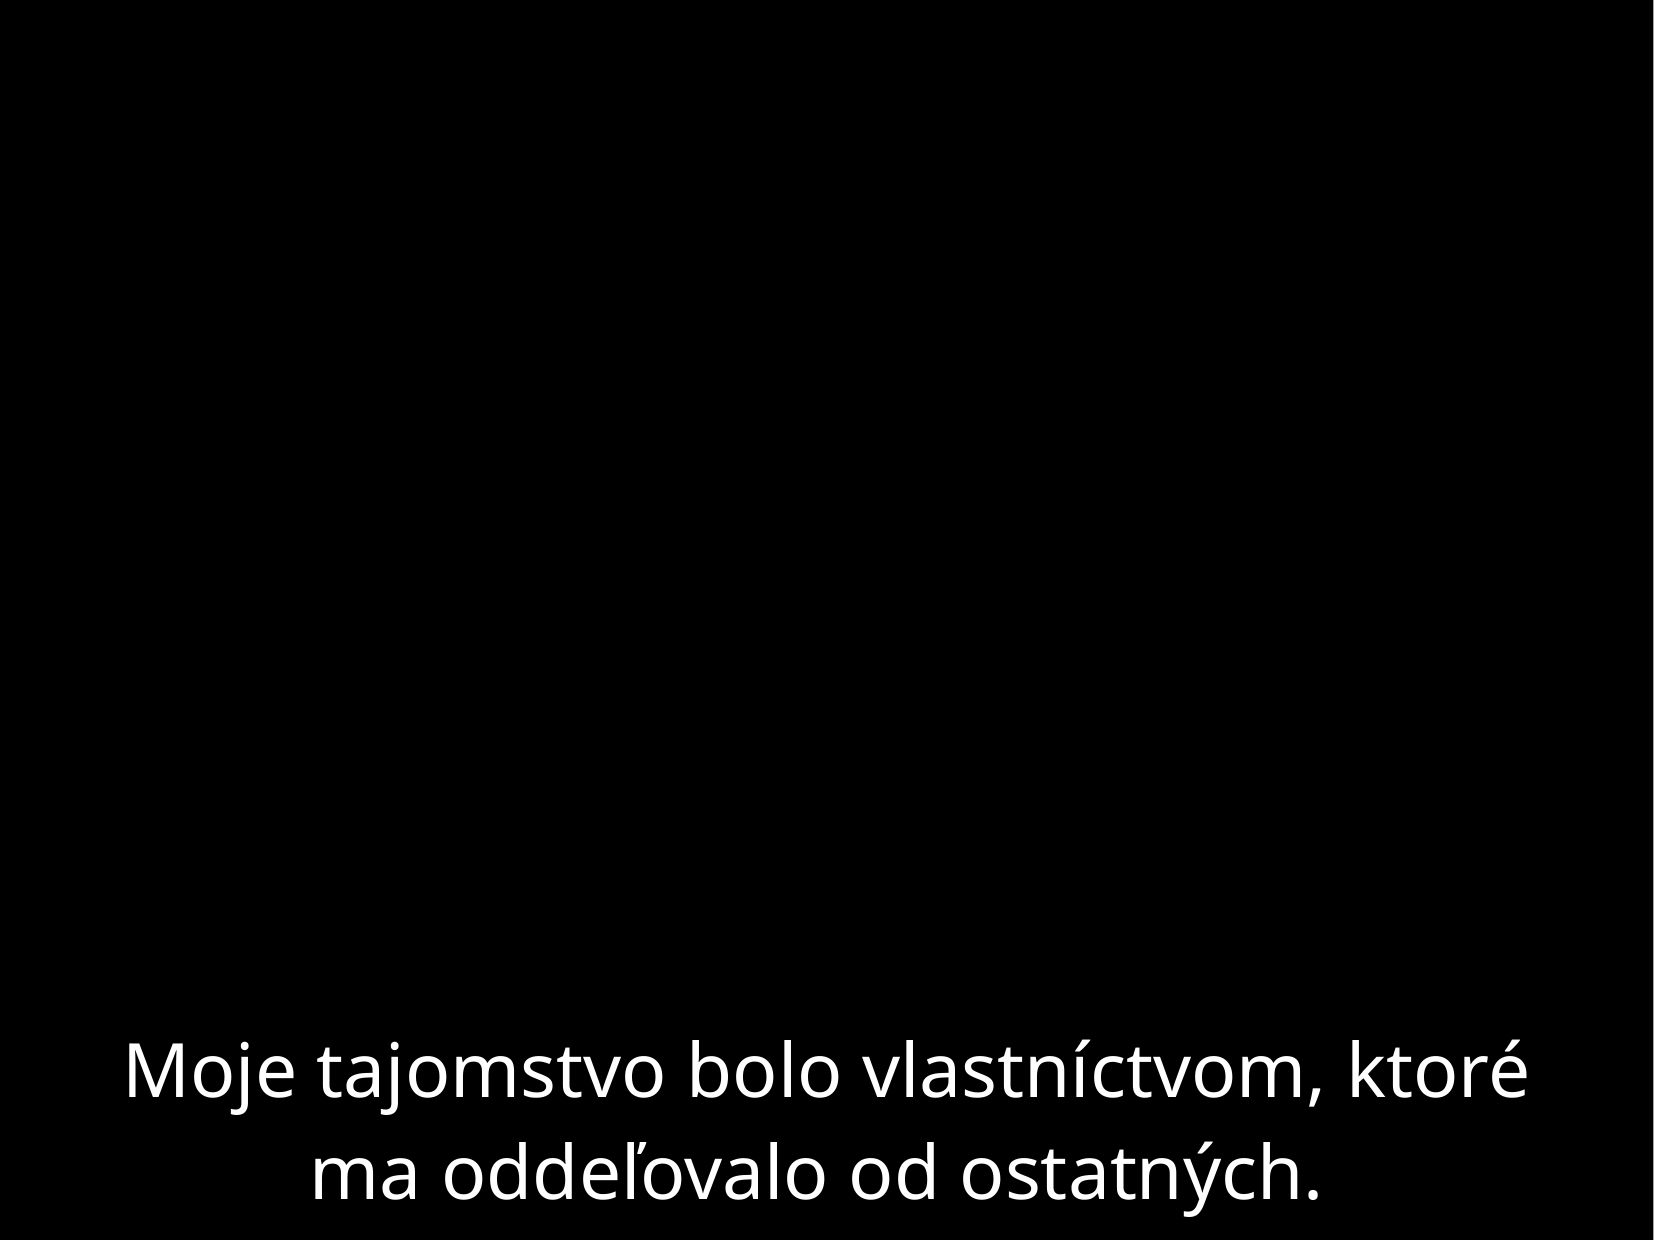

# Moje tajomstvo bolo vlastníctvom, ktoré ma oddeľovalo od ostatných.